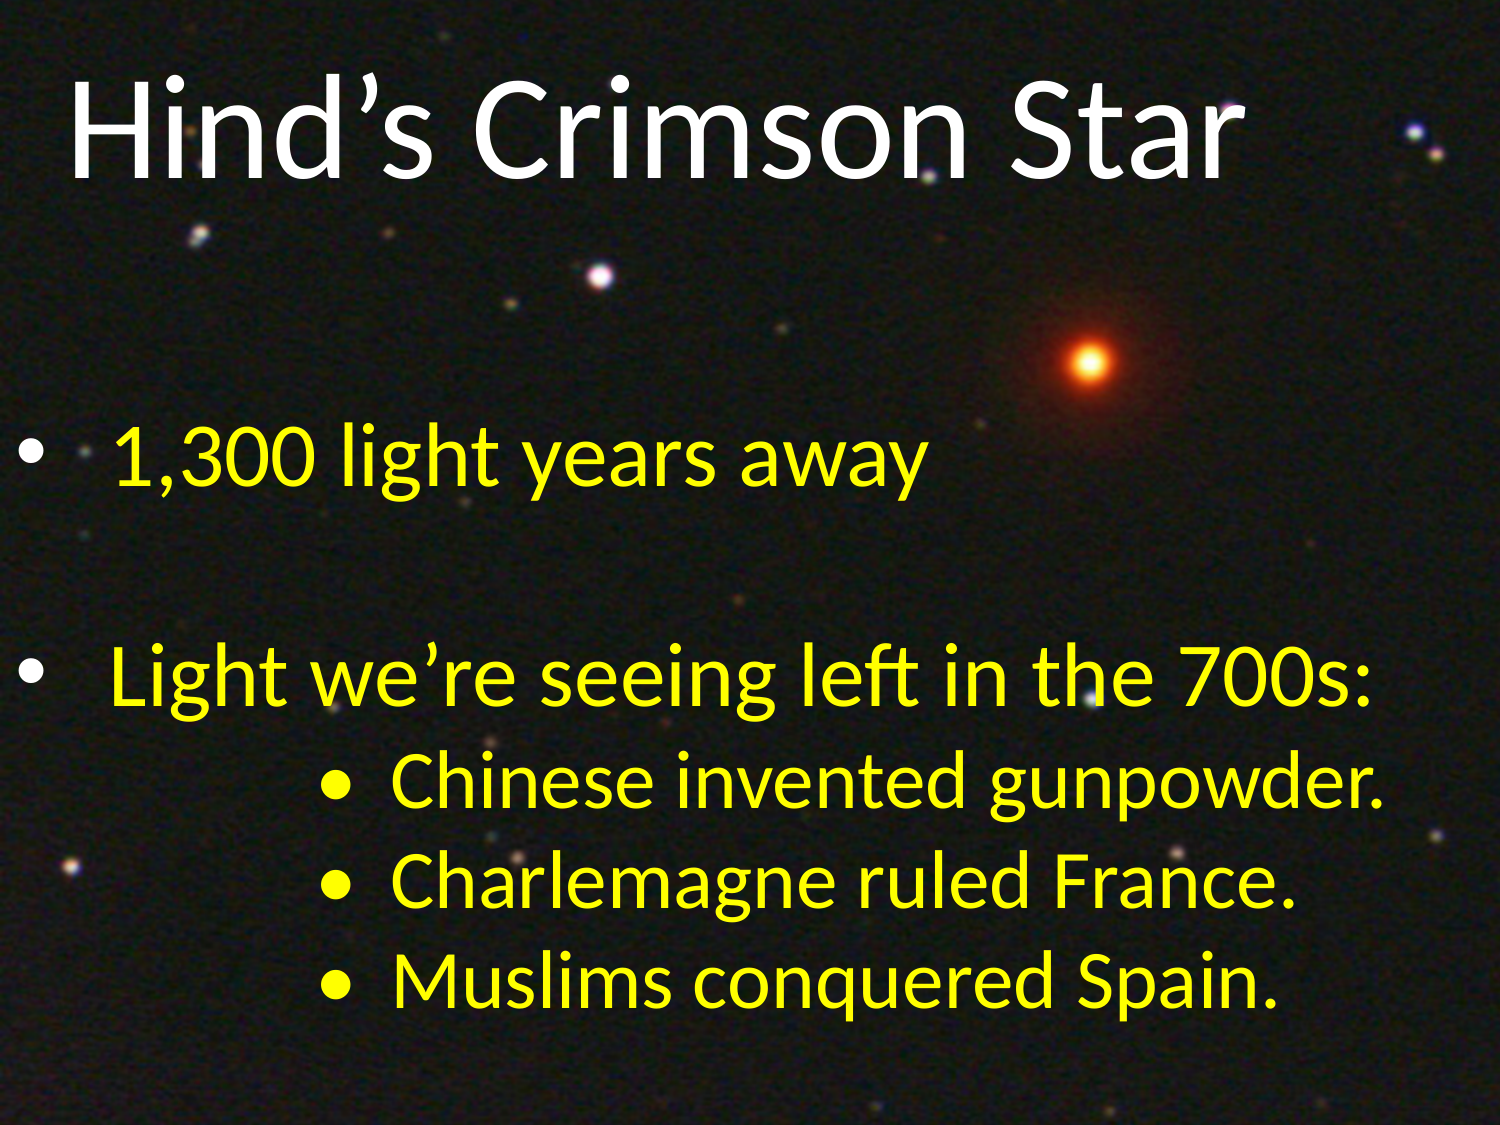

Hind’s Crimson Star
1,300 light years away
Light we’re seeing left in the 700s:
•	Chinese invented gunpowder.
•	Charlemagne ruled France.
•	Muslims conquered Spain.